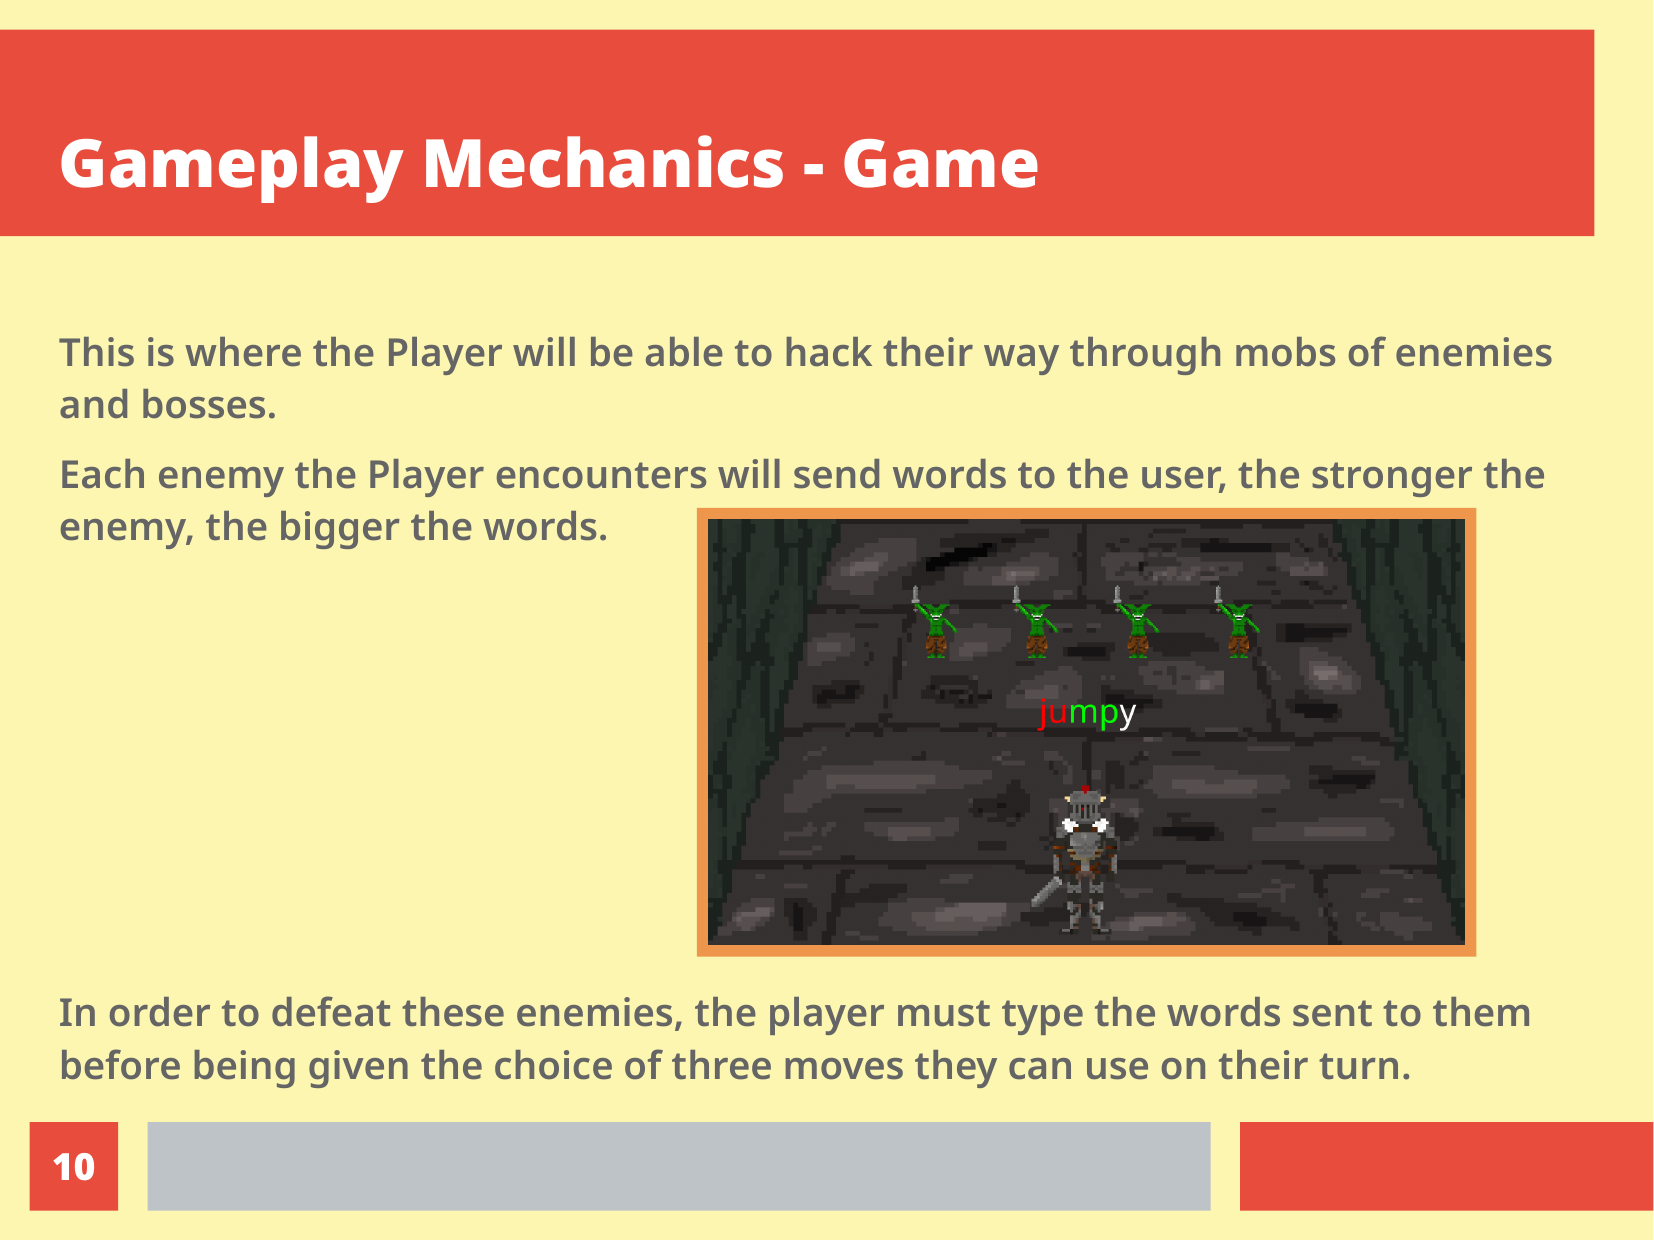

# Gameplay Mechanics - Game
This is where the Player will be able to hack their way through mobs of enemies and bosses.
Each enemy the Player encounters will send words to the user, the stronger the enemy, the bigger the words.
In order to defeat these enemies, the player must type the words sent to them before being given the choice of three moves they can use on their turn.
10